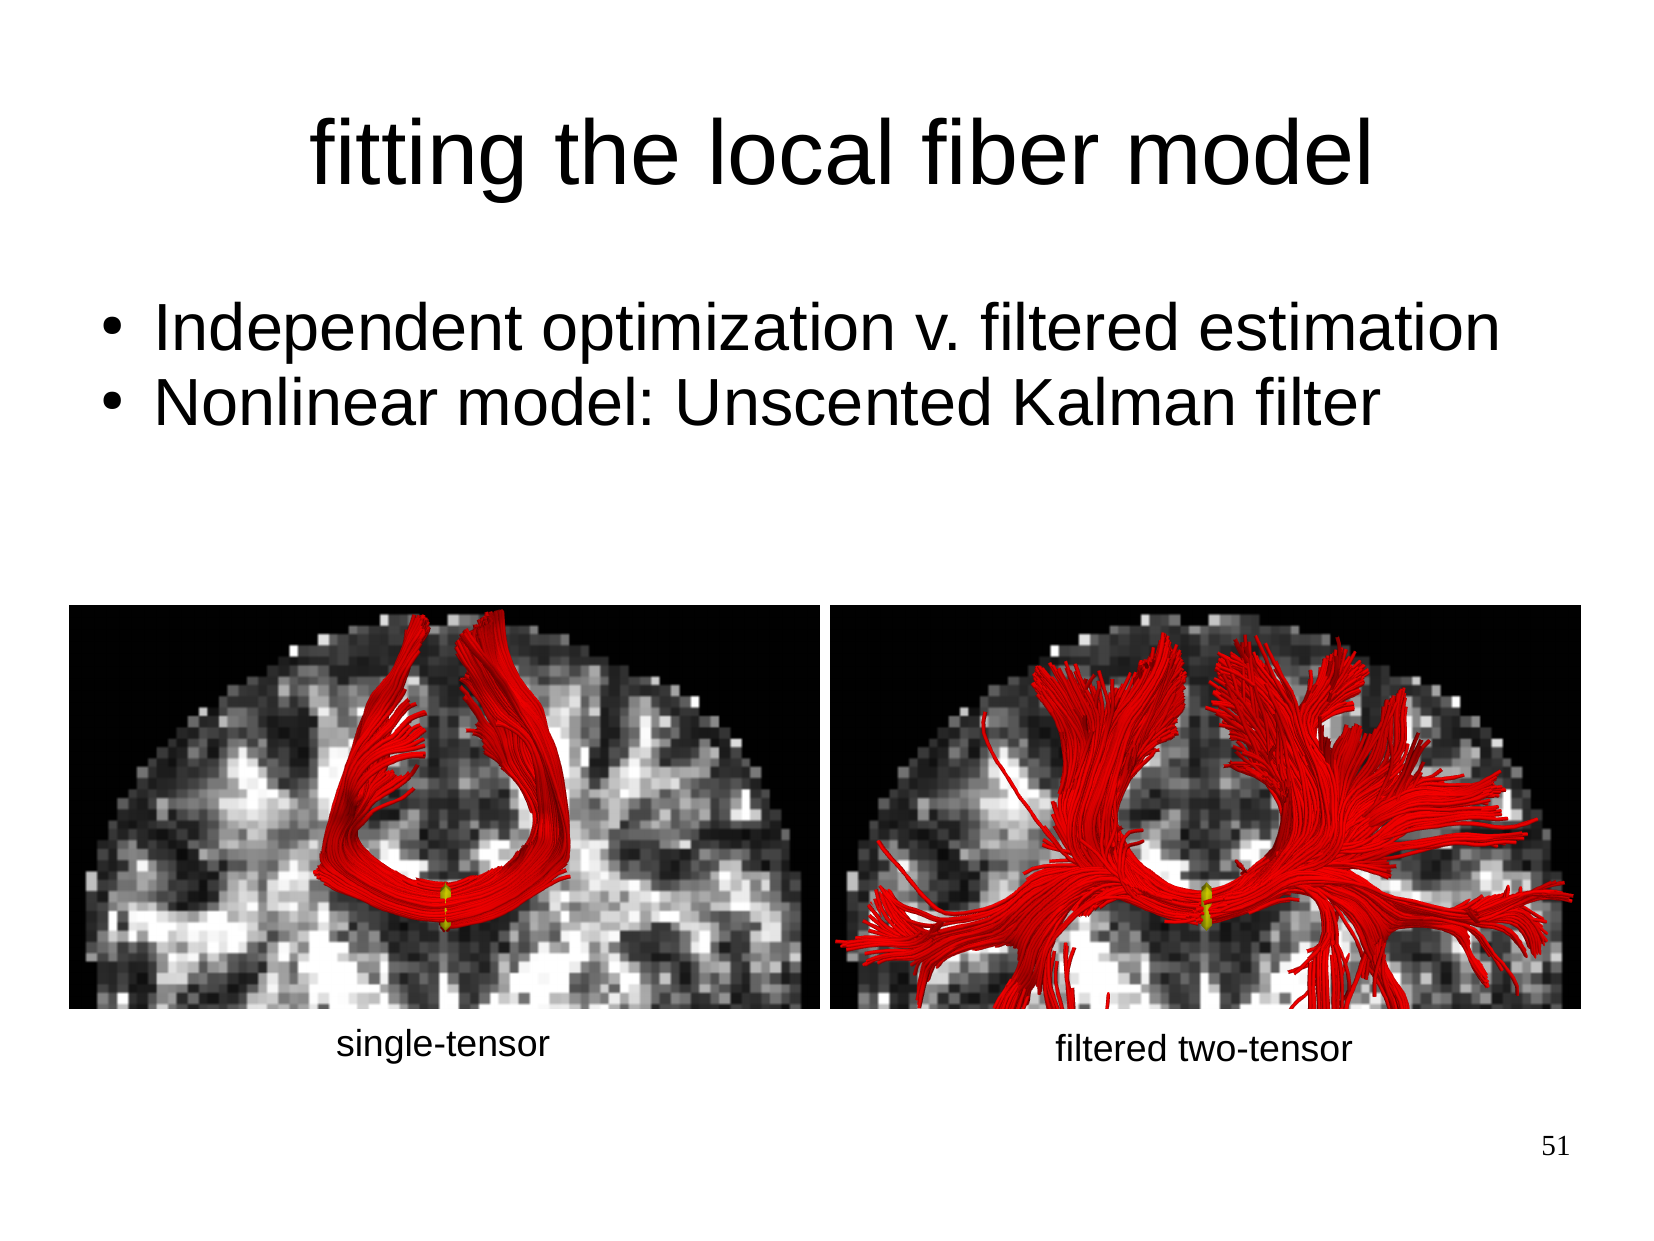

# fitting the local fiber model
Independent optimization v. filtered estimation
Nonlinear model: Unscented Kalman filter
single-tensor
filtered two-tensor
51